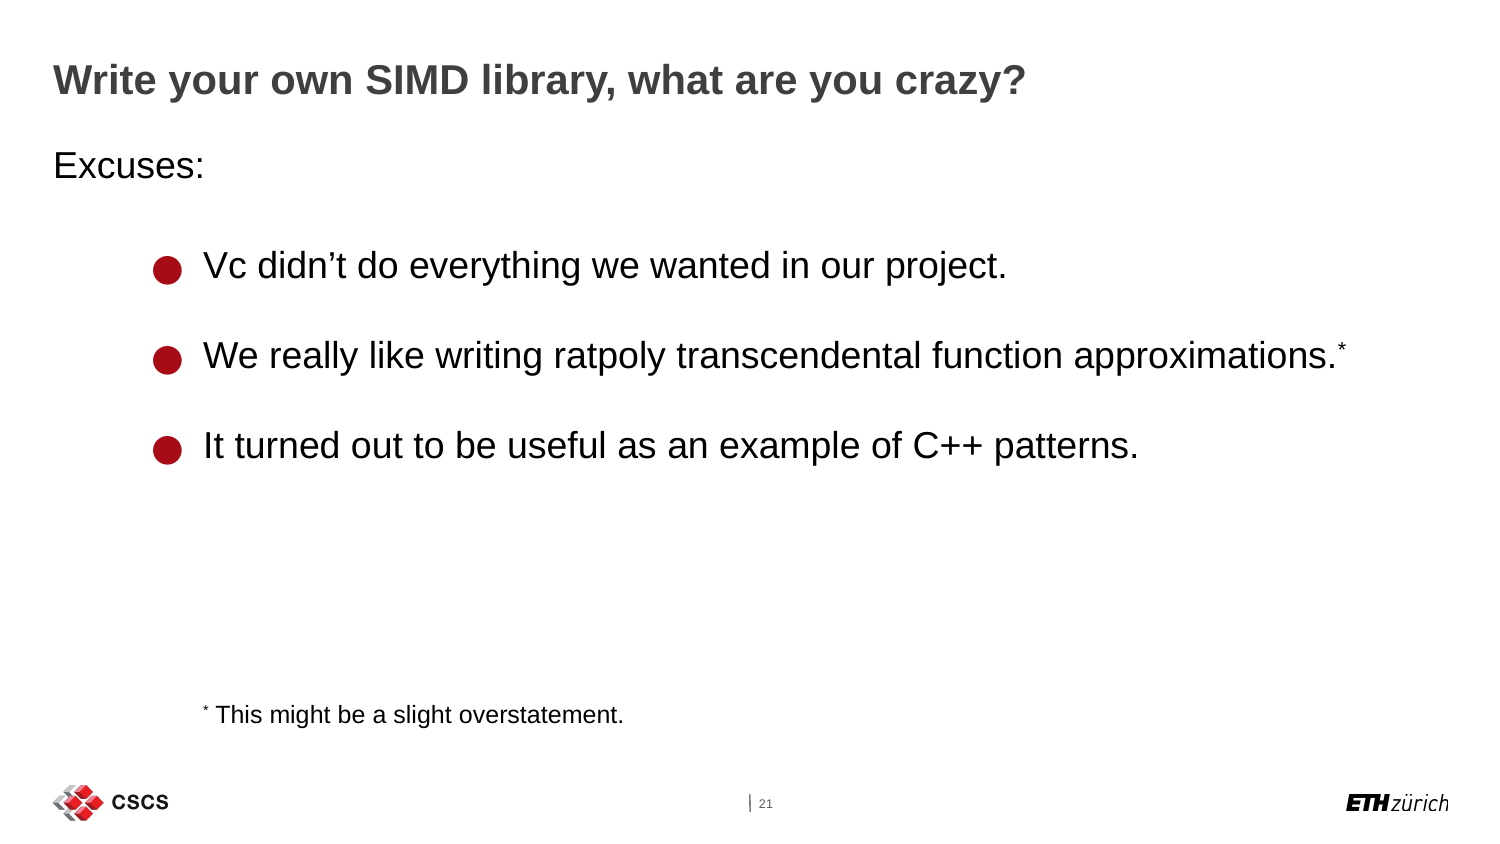

# Write your own SIMD library, what are you crazy?
Excuses:
Vc didn’t do everything we wanted in our project.
We really like writing ratpoly transcendental function approximations.*
It turned out to be useful as an example of C++ patterns.
* This might be a slight overstatement.